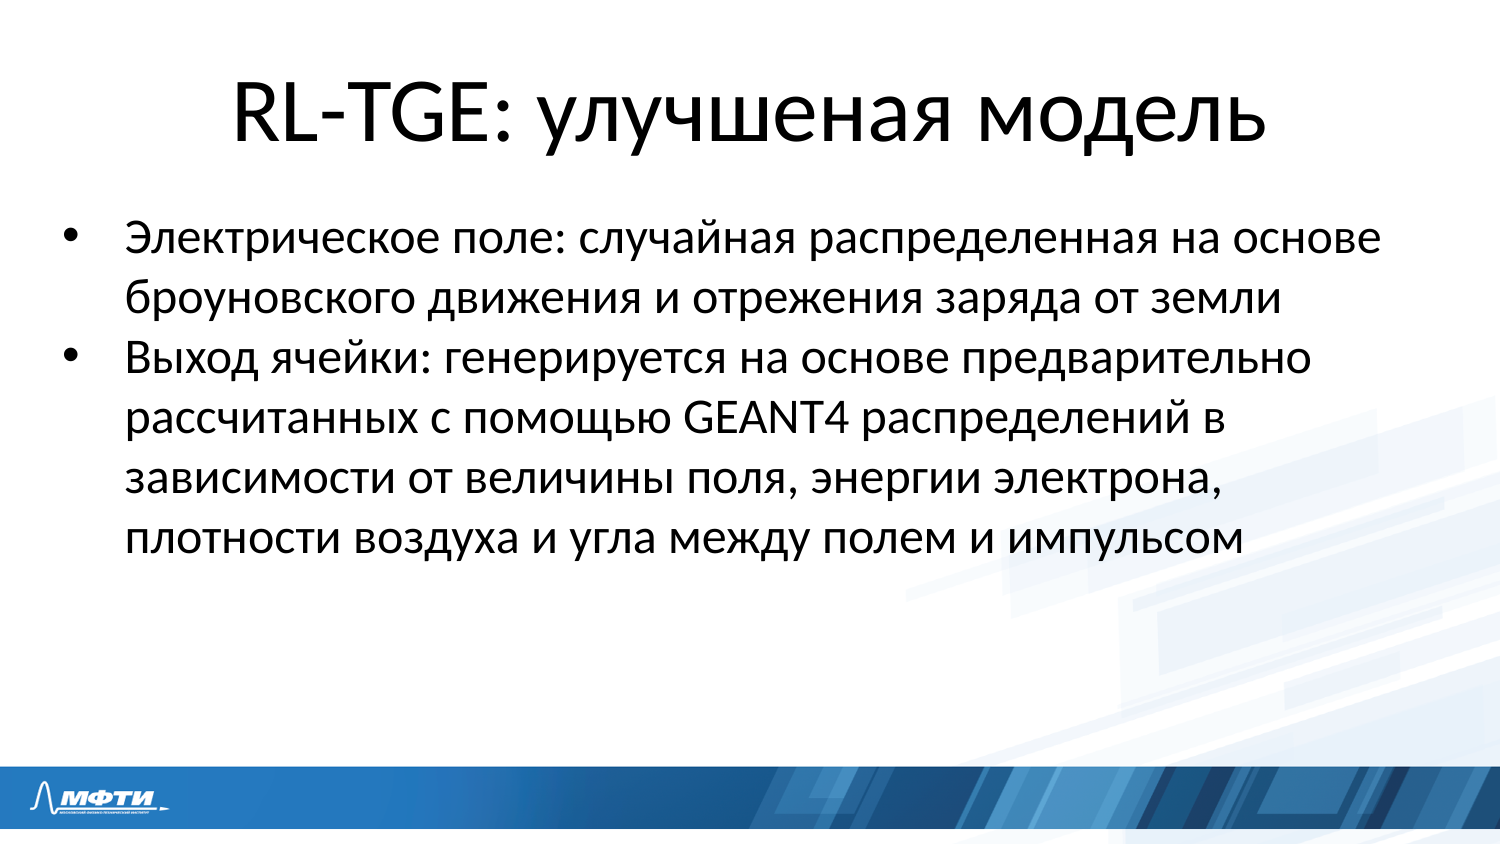

# RL-TGE: улучшеная модель
Электрическое поле: случайная распределенная на основе броуновского движения и отрежения заряда от земли
Выход ячейки: генерируется на основе предварительно рассчитанных с помощью GEANT4 распределений в зависимости от величины поля, энергии электрона, плотности воздуха и угла между полем и импульсом